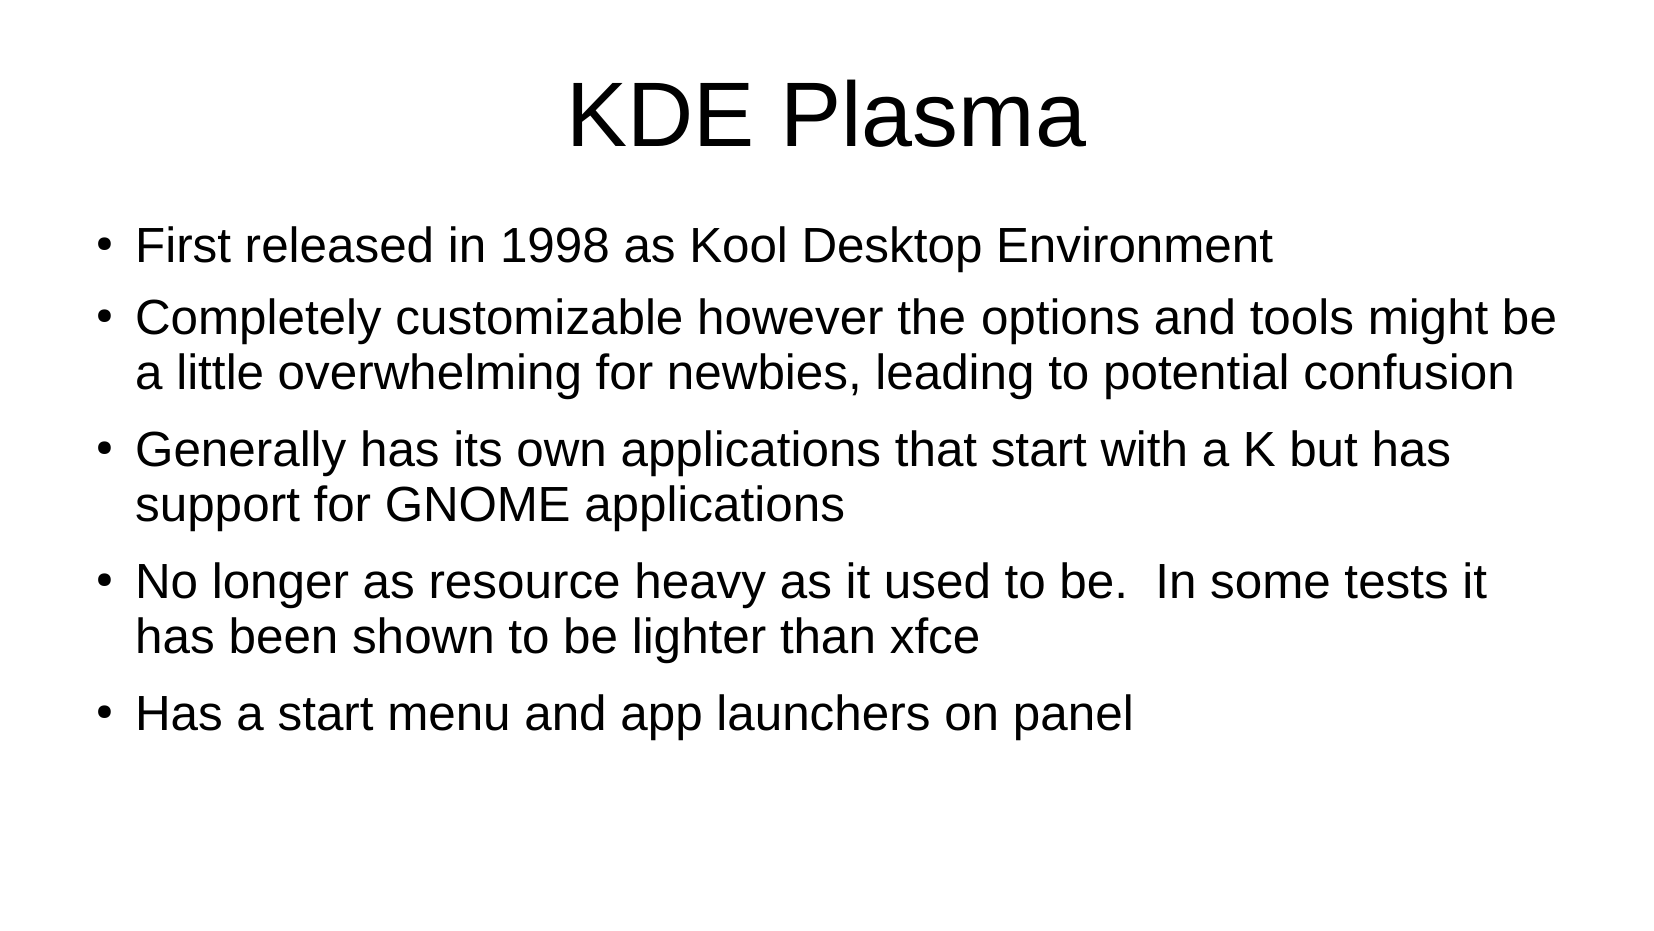

# KDE Plasma
First released in 1998 as Kool Desktop Environment
Completely customizable however the options and tools might be a little overwhelming for newbies, leading to potential confusion
Generally has its own applications that start with a K but has support for GNOME applications
No longer as resource heavy as it used to be. In some tests it has been shown to be lighter than xfce
Has a start menu and app launchers on panel